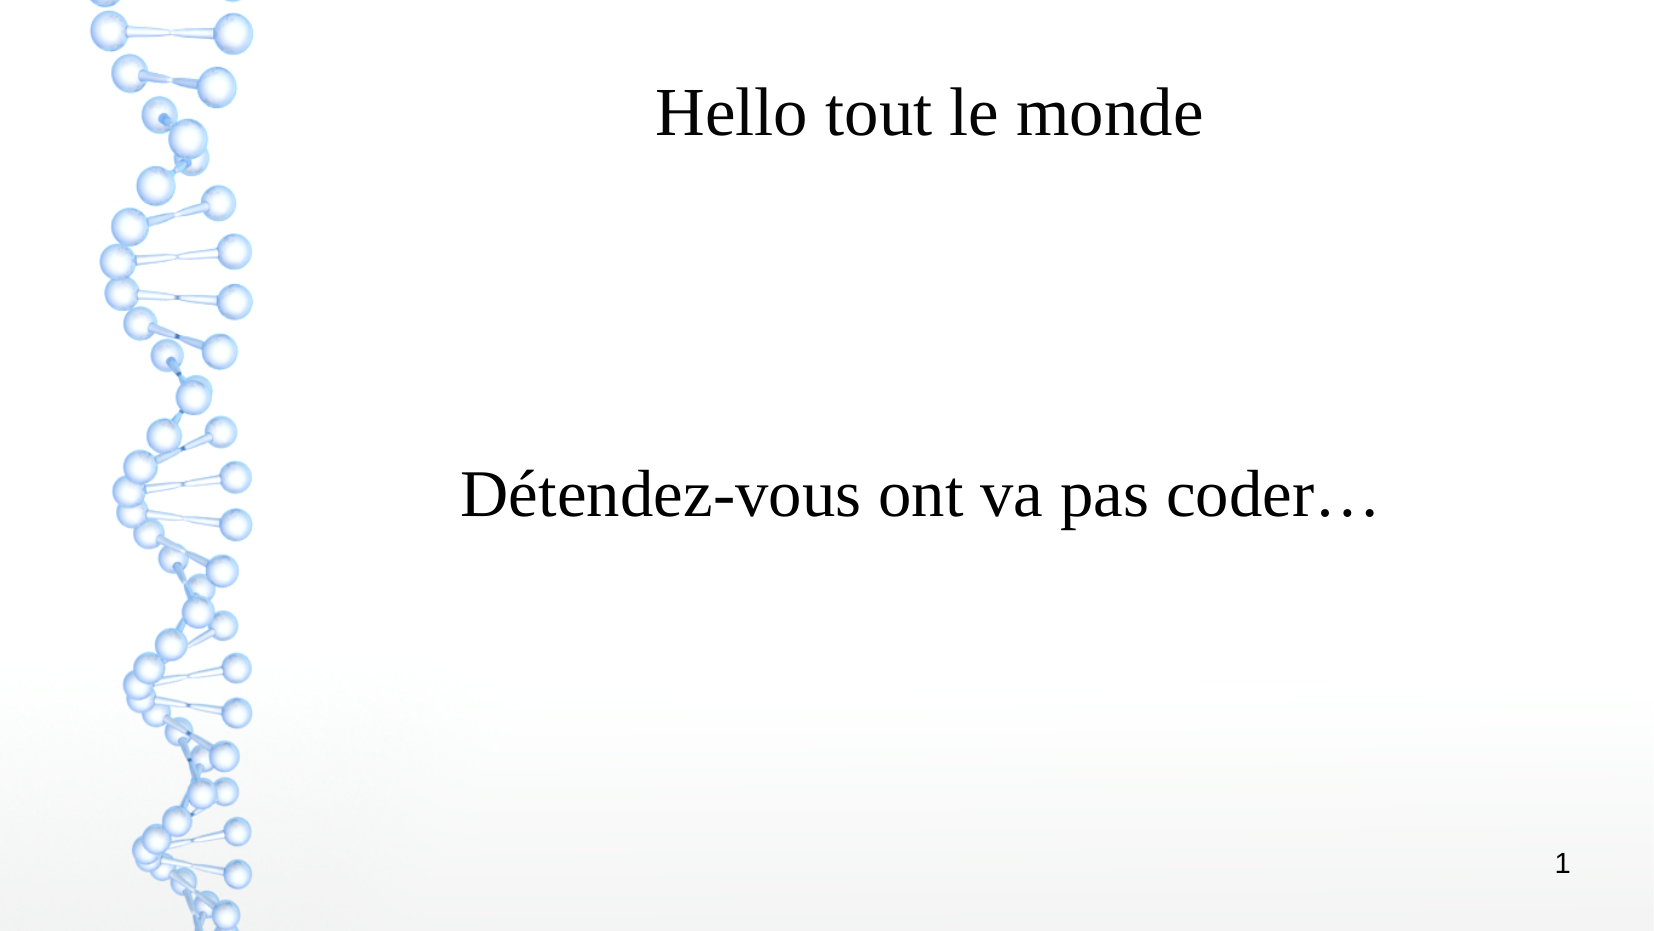

# Hello tout le monde
Détendez-vous ont va pas coder…
1